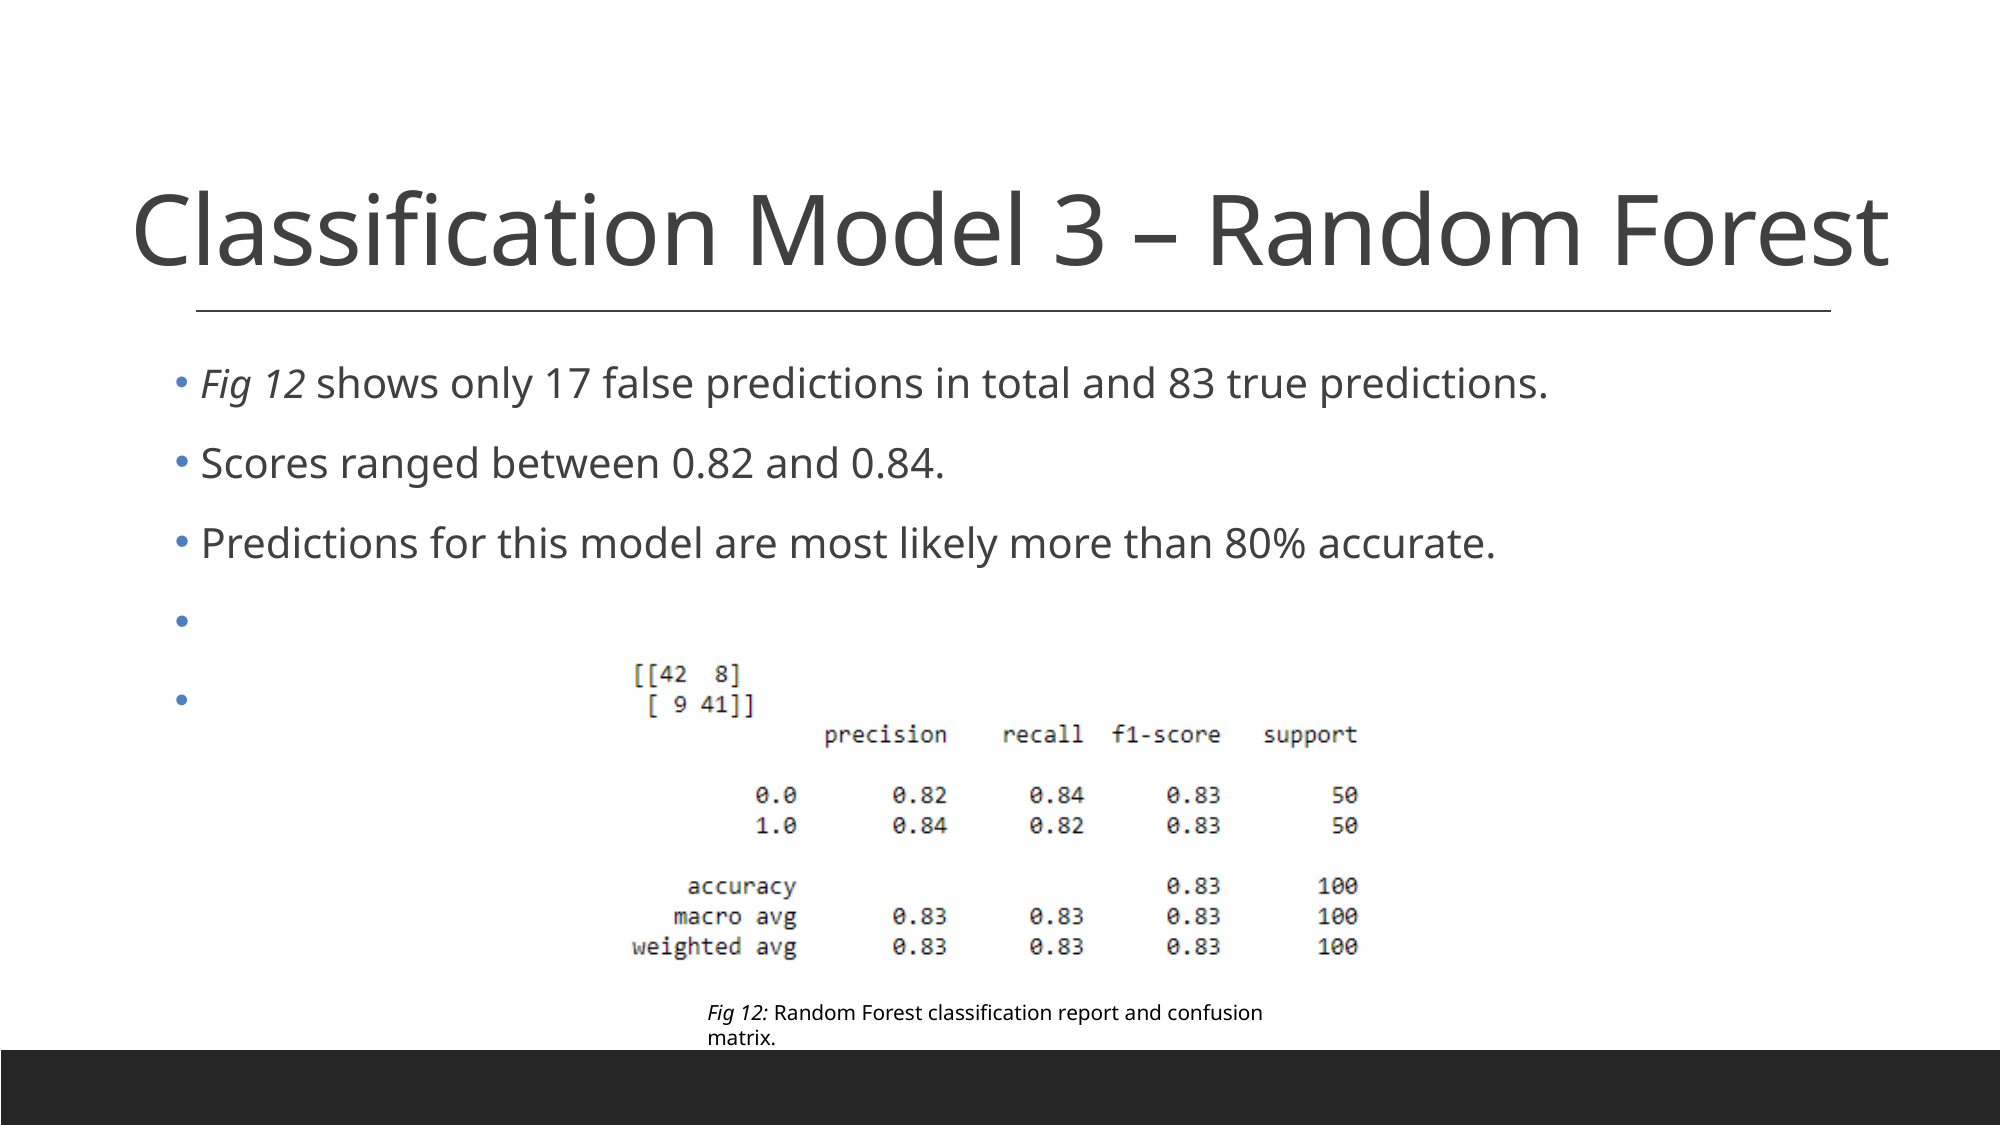

# Classification Model 3 – Random Forest
 Fig 12 shows only 17 false predictions in total and 83 true predictions.
 Scores ranged between 0.82 and 0.84.
 Predictions for this model are most likely more than 80% accurate.
Fig 12: Random Forest classification report and confusion matrix.